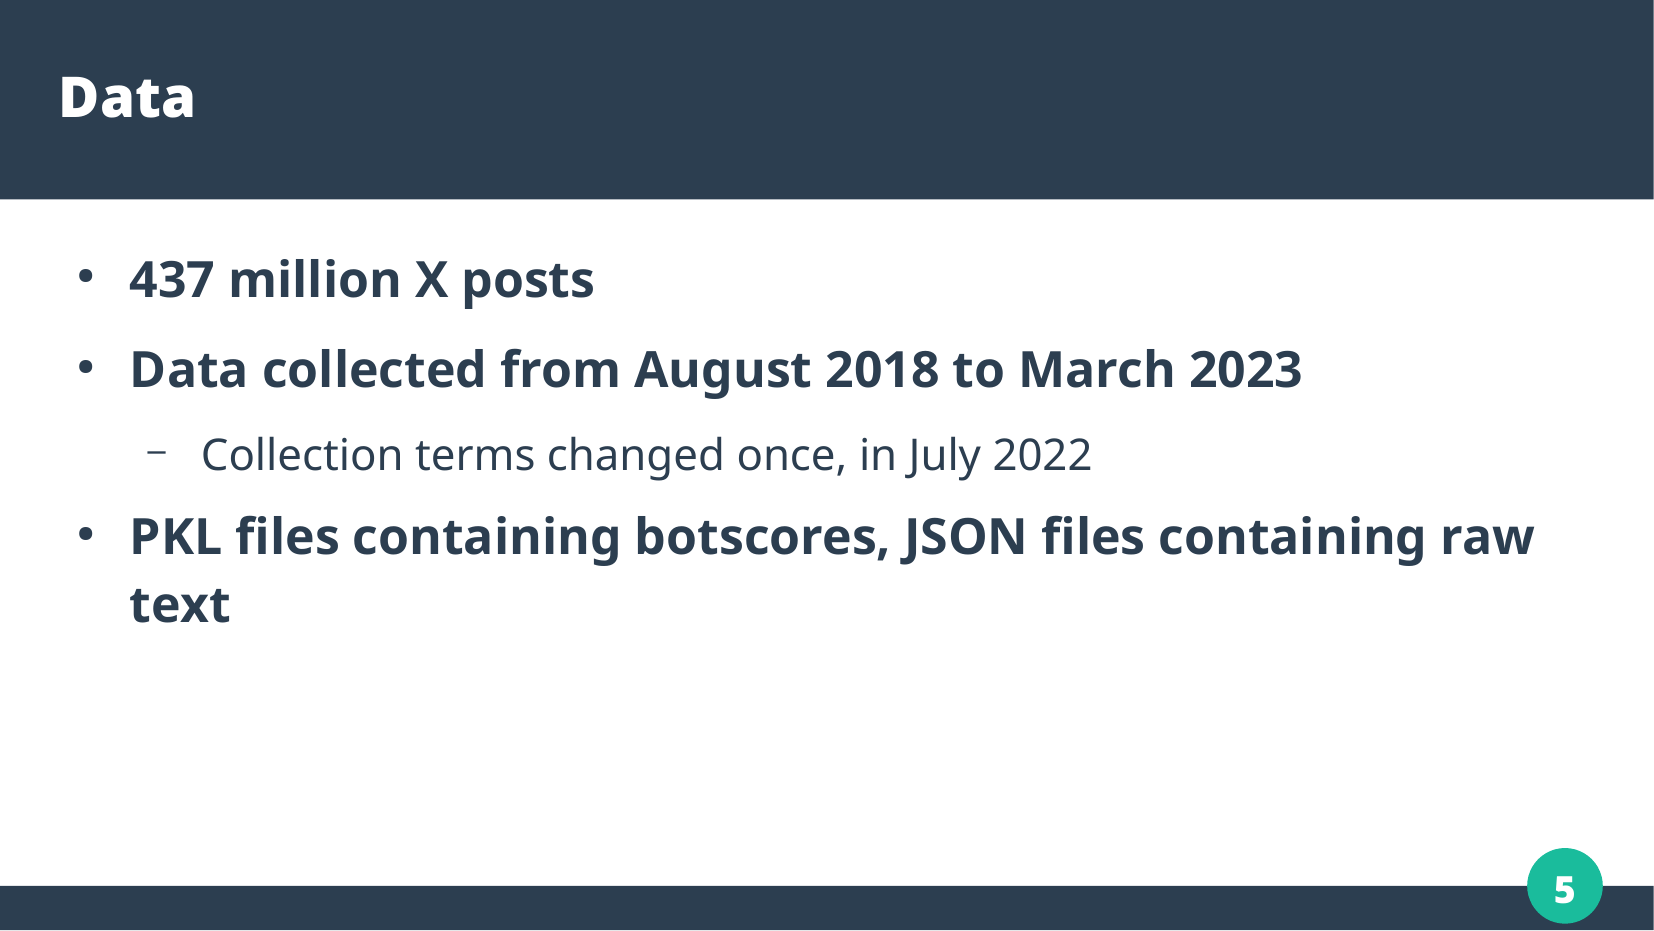

# Data
437 million X posts
Data collected from August 2018 to March 2023
Collection terms changed once, in July 2022
PKL files containing botscores, JSON files containing raw text